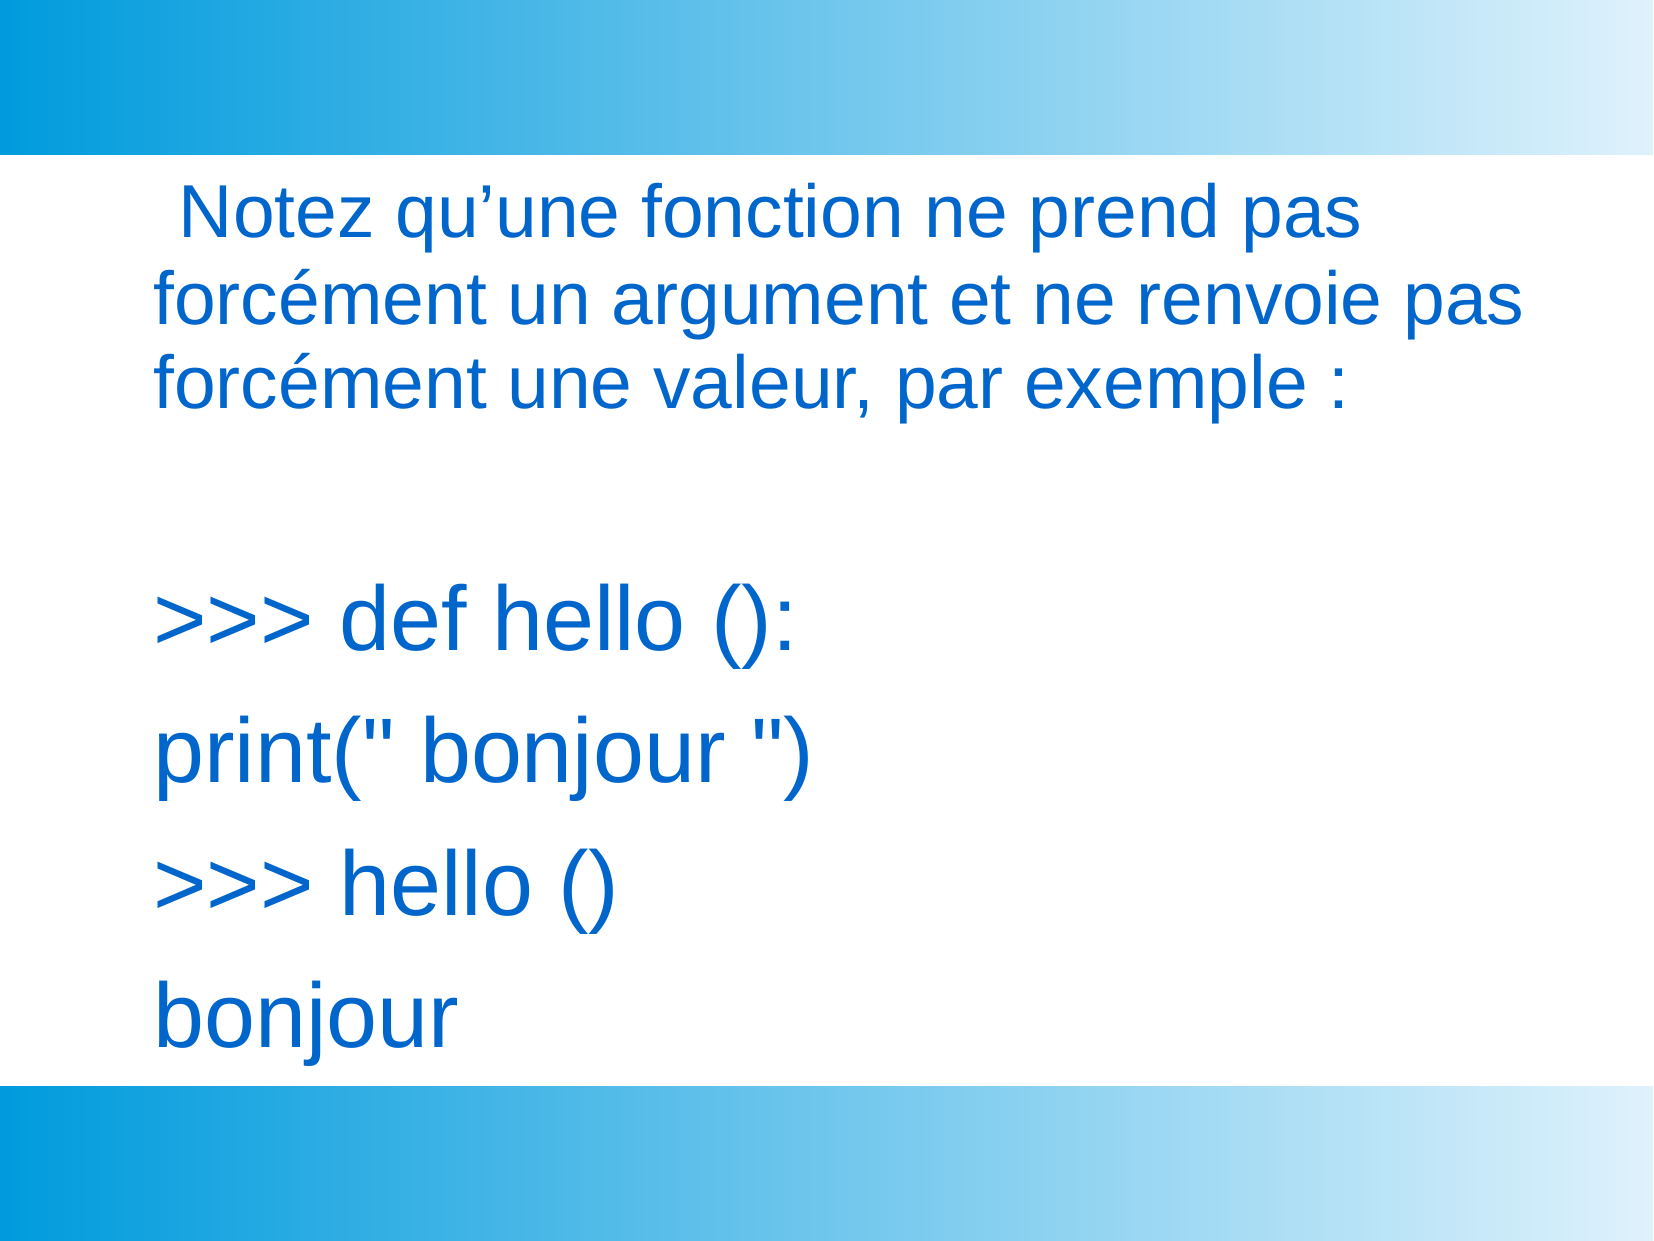

# Notez qu’une fonction ne prend pas forcément un argument et ne renvoie pas forcément une valeur, par exemple :
>>> def hello ():
print(" bonjour ")
>>> hello ()
bonjour